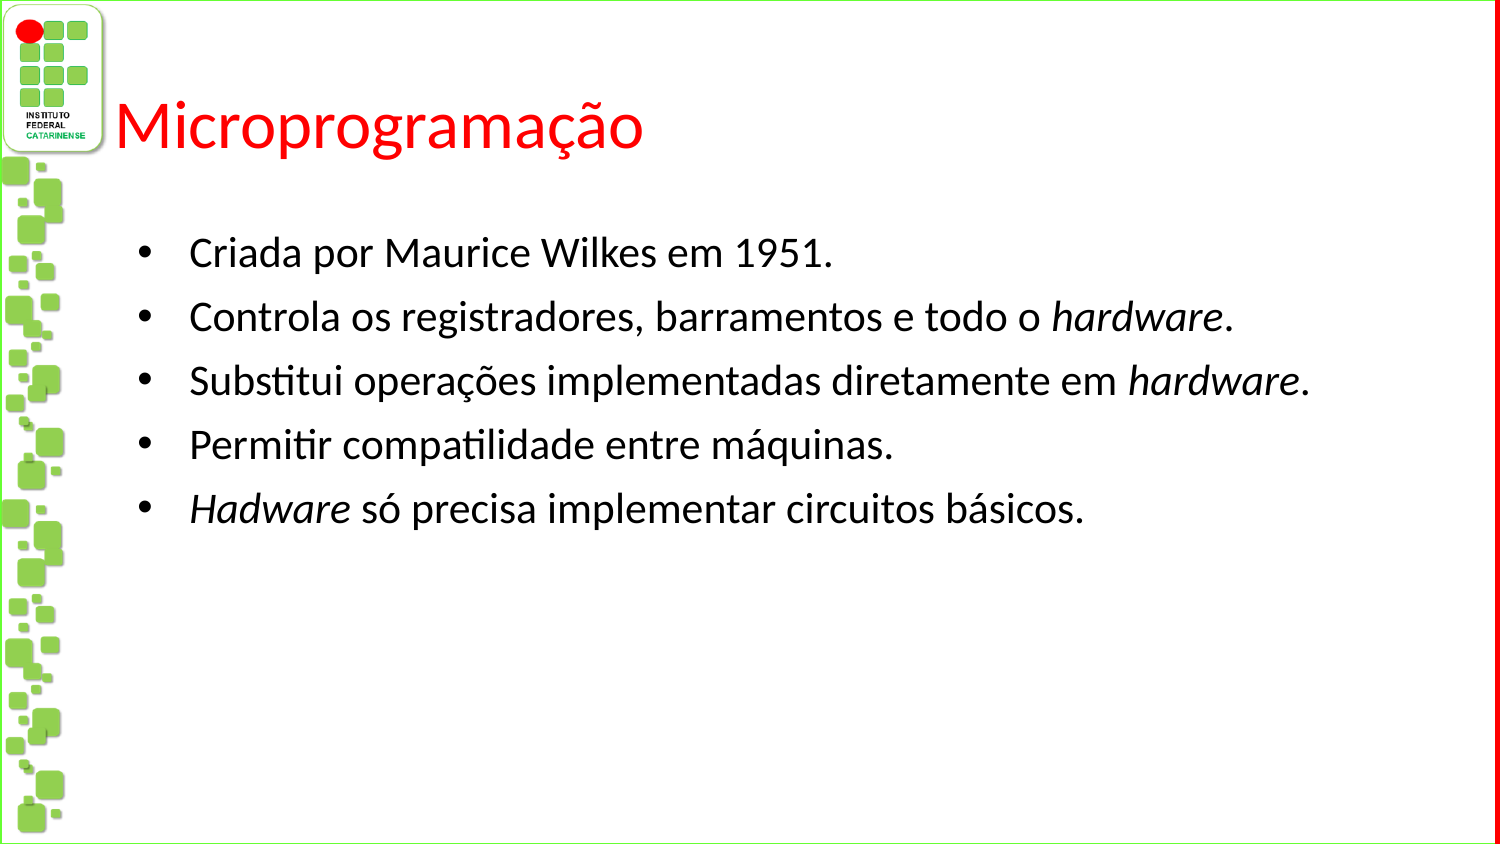

# Microprogramação
Criada por Maurice Wilkes em 1951.
Controla os registradores, barramentos e todo o hardware.
Substitui operações implementadas diretamente em hardware.
Permitir compatilidade entre máquinas.
Hadware só precisa implementar circuitos básicos.